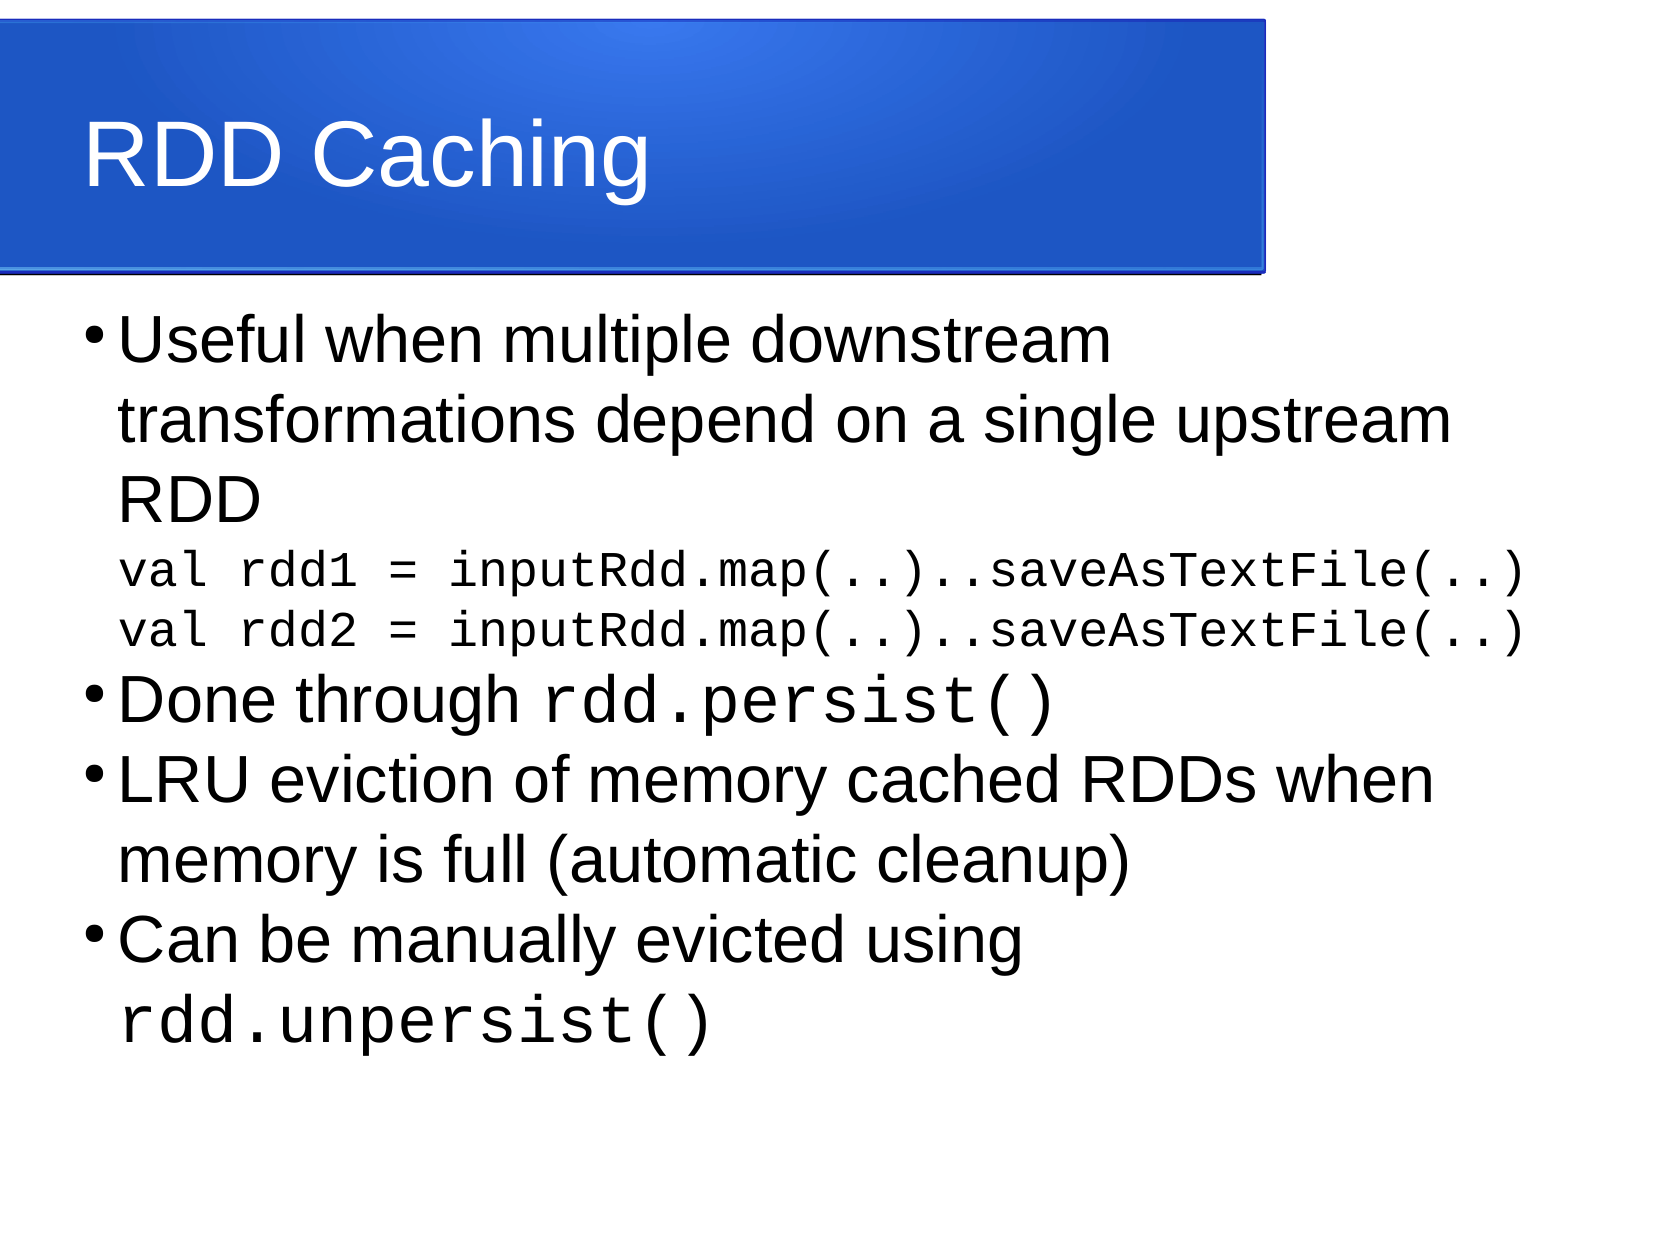

RDD Caching
Useful when multiple downstream transformations depend on a single upstream RDD
val rdd1 = inputRdd.map(..)..saveAsTextFile(..)
val rdd2 = inputRdd.map(..)..saveAsTextFile(..)
Done through rdd.persist()
LRU eviction of memory cached RDDs when memory is full (automatic cleanup)
Can be manually evicted using rdd.unpersist()